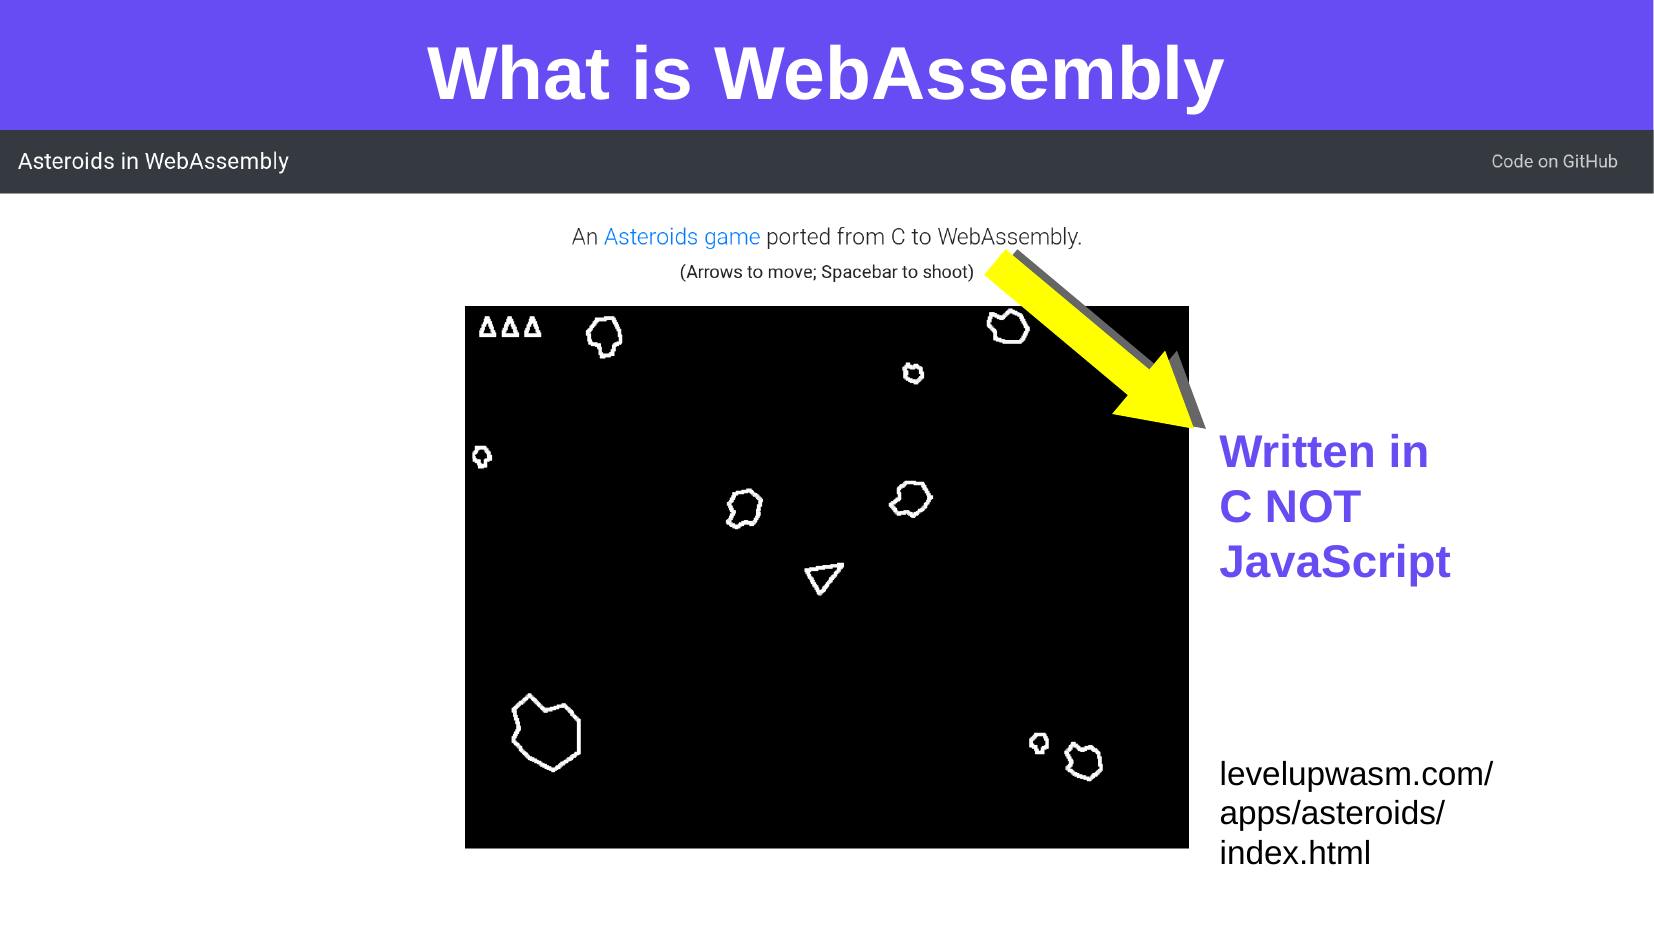

What is WebAssembly
Written in C NOT JavaScript
levelupwasm.com/apps/asteroids/index.html